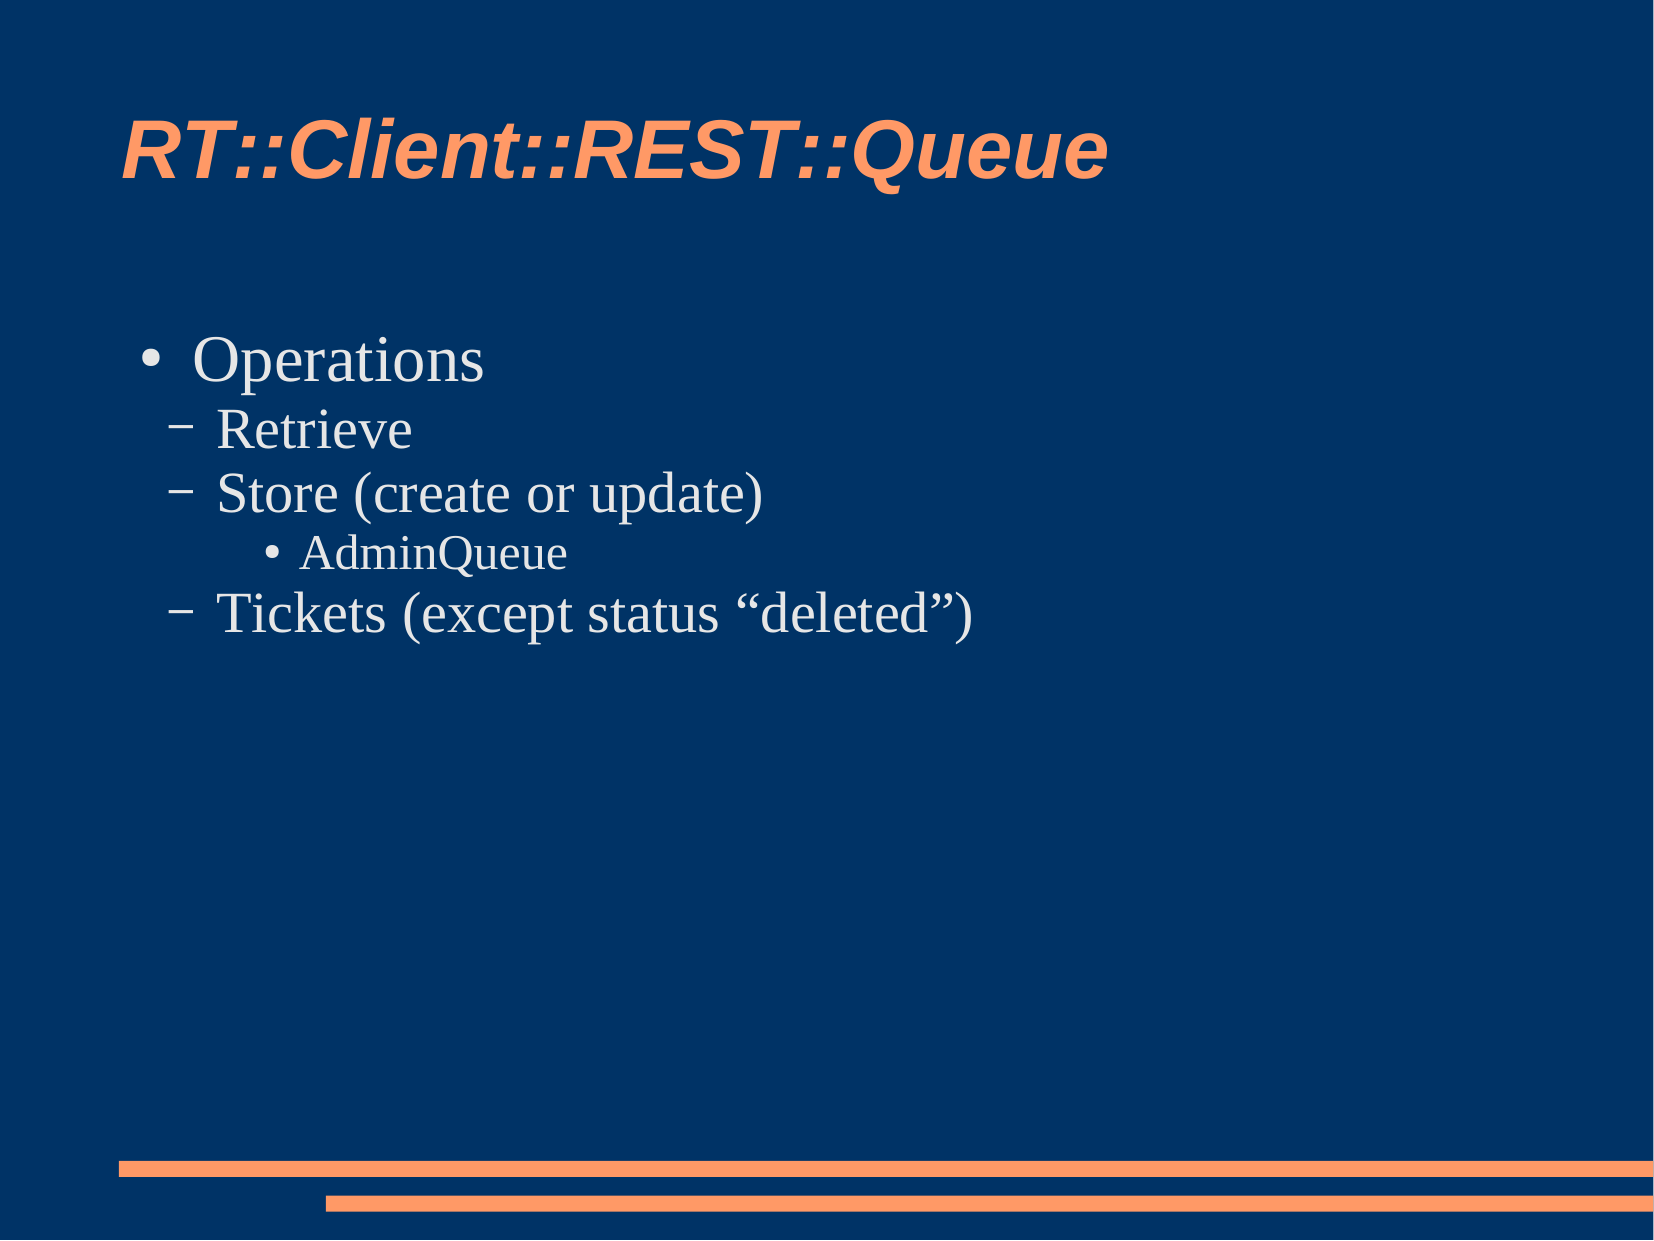

# RT::Client::REST::Queue
Operations
Retrieve
Store (create or update)
AdminQueue
Tickets (except status “deleted”)